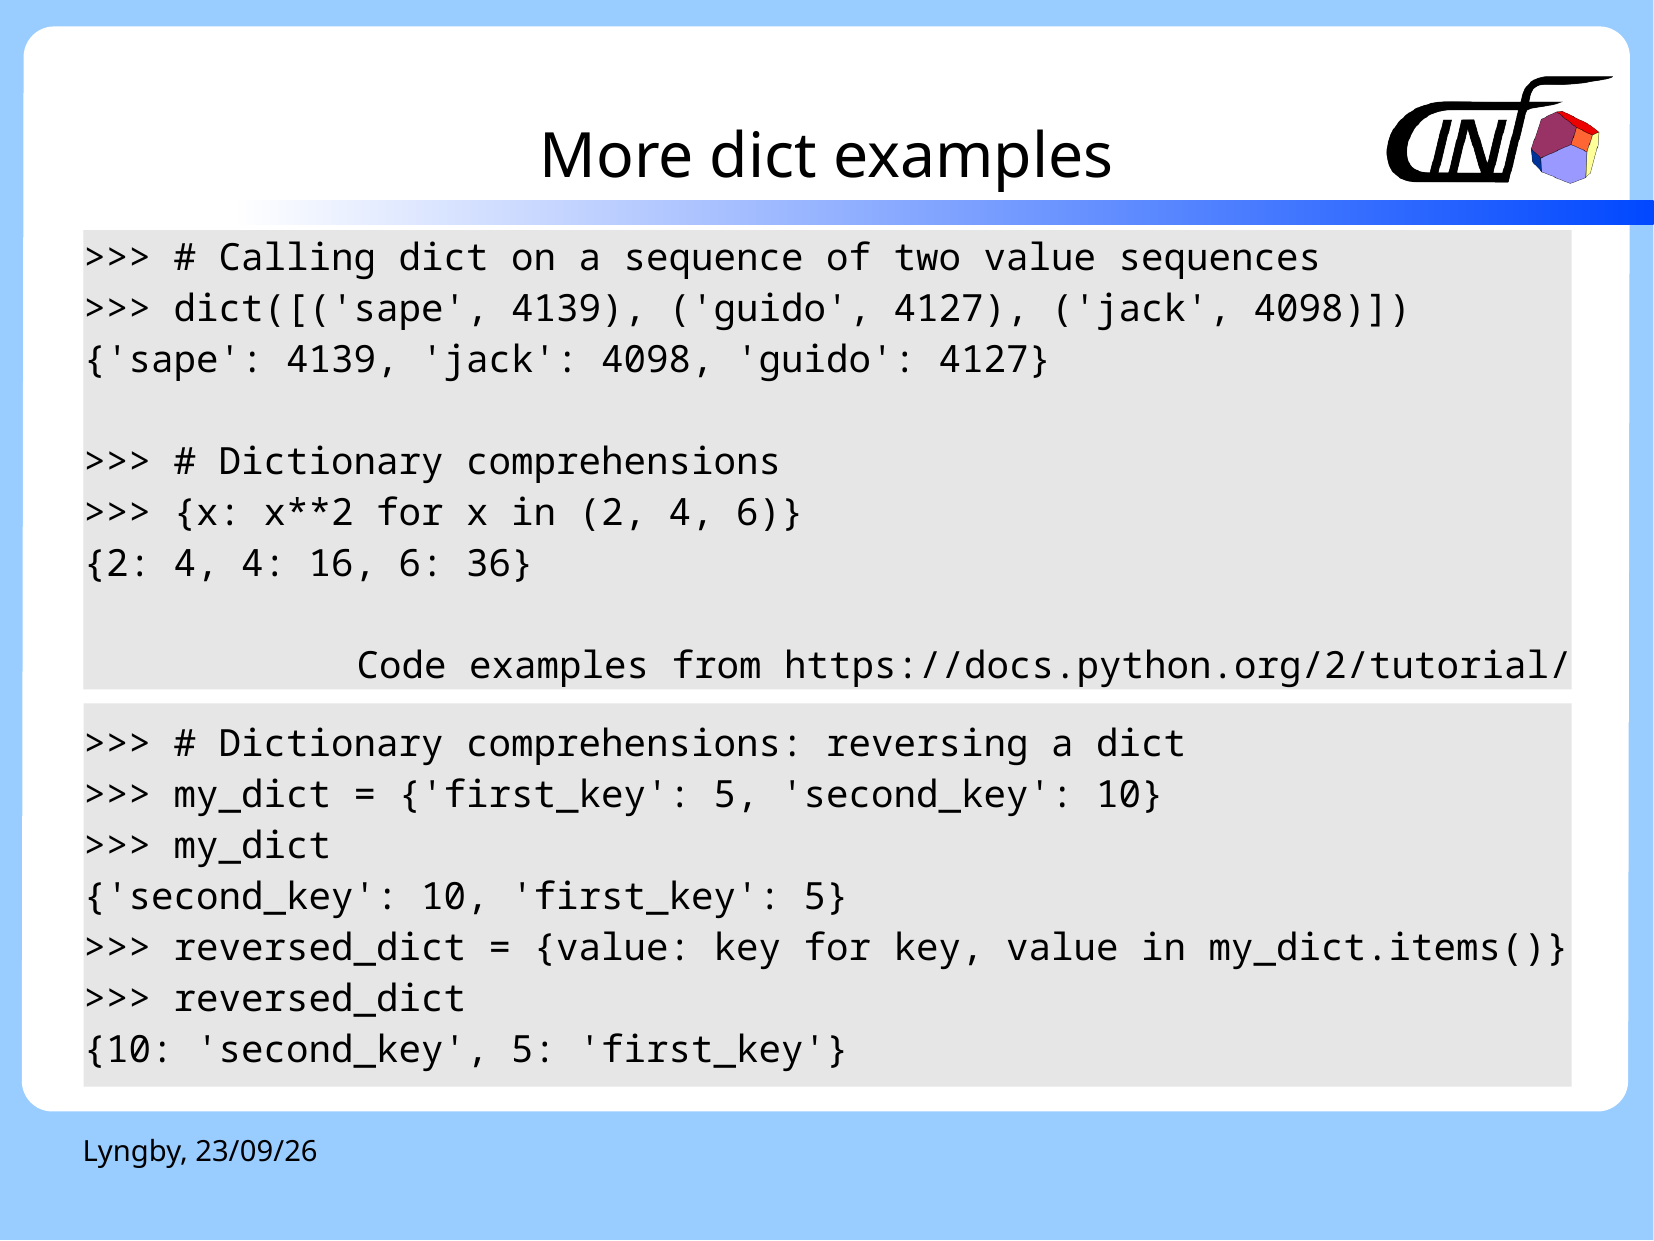

# More dict examples
>>> # Calling dict on a sequence of two value sequences
>>> dict([('sape', 4139), ('guido', 4127), ('jack', 4098)])
{'sape': 4139, 'jack': 4098, 'guido': 4127}
>>> # Dictionary comprehensions
>>> {x: x**2 for x in (2, 4, 6)}
{2: 4, 4: 16, 6: 36}
Code examples from https://docs.python.org/2/tutorial/
>>> # Dictionary comprehensions: reversing a dict
>>> my_dict = {'first_key': 5, 'second_key': 10}
>>> my_dict
{'second_key': 10, 'first_key': 5}
>>> reversed_dict = {value: key for key, value in my_dict.items()}
>>> reversed_dict
{10: 'second_key', 5: 'first_key'}